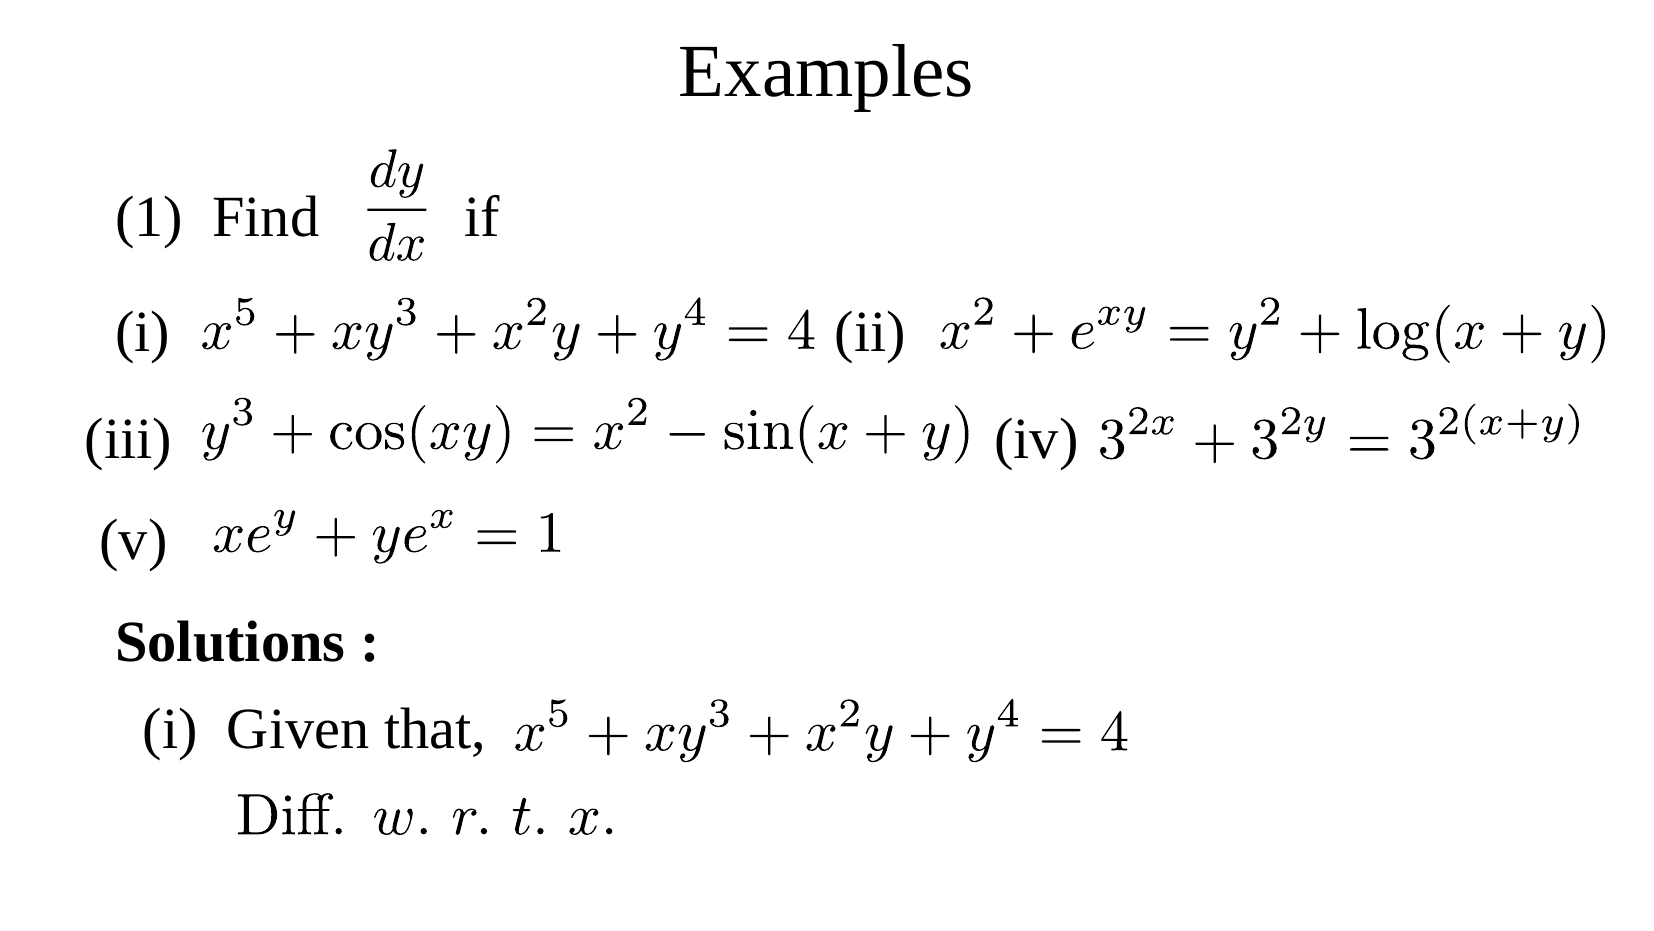

# Examples
	(1) Find if
	(i)		 					 (ii)
 (iii)							 (iv)
 (v)
 	Solutions :
 (i) Given that,